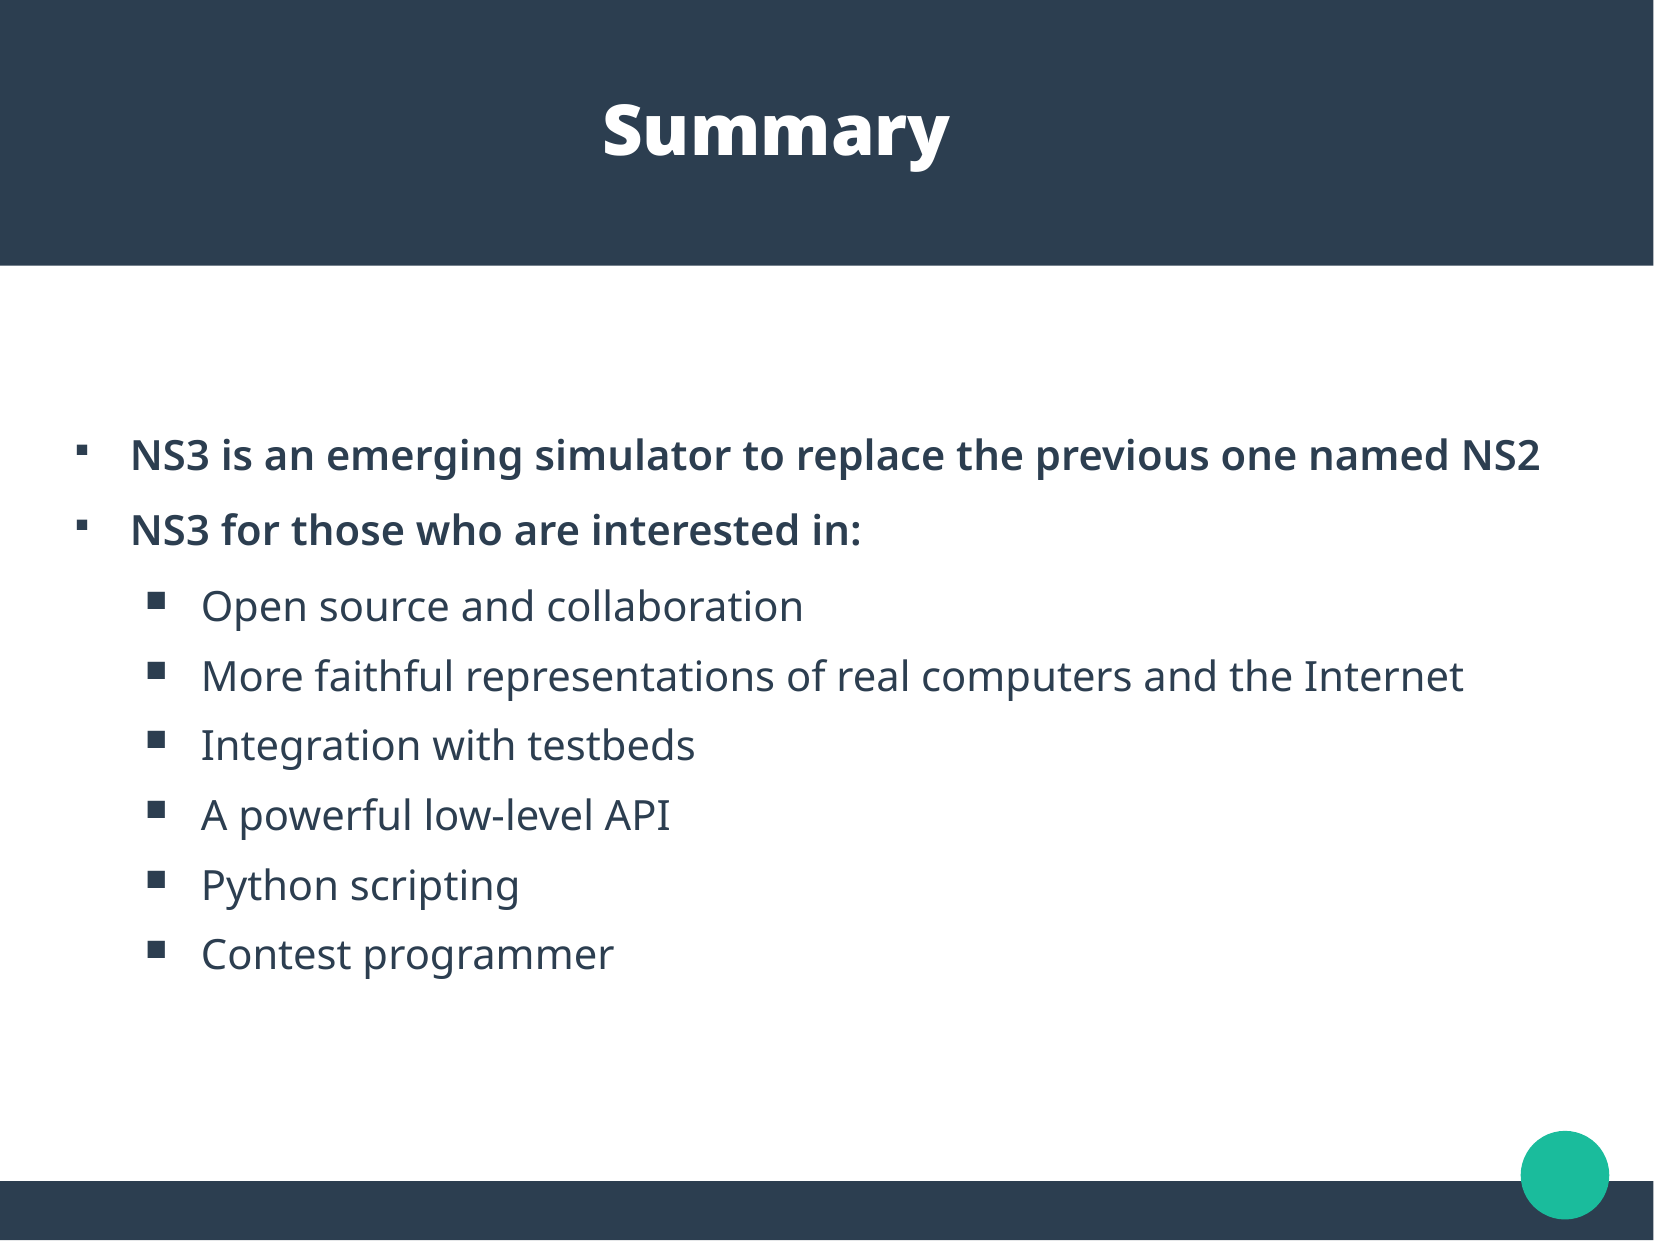

Summary
# NS3 is an emerging simulator to replace the previous one named NS2
NS3 for those who are interested in:
Open source and collaboration
More faithful representations of real computers and the Internet
Integration with testbeds
A powerful low-level API
Python scripting
Contest programmer